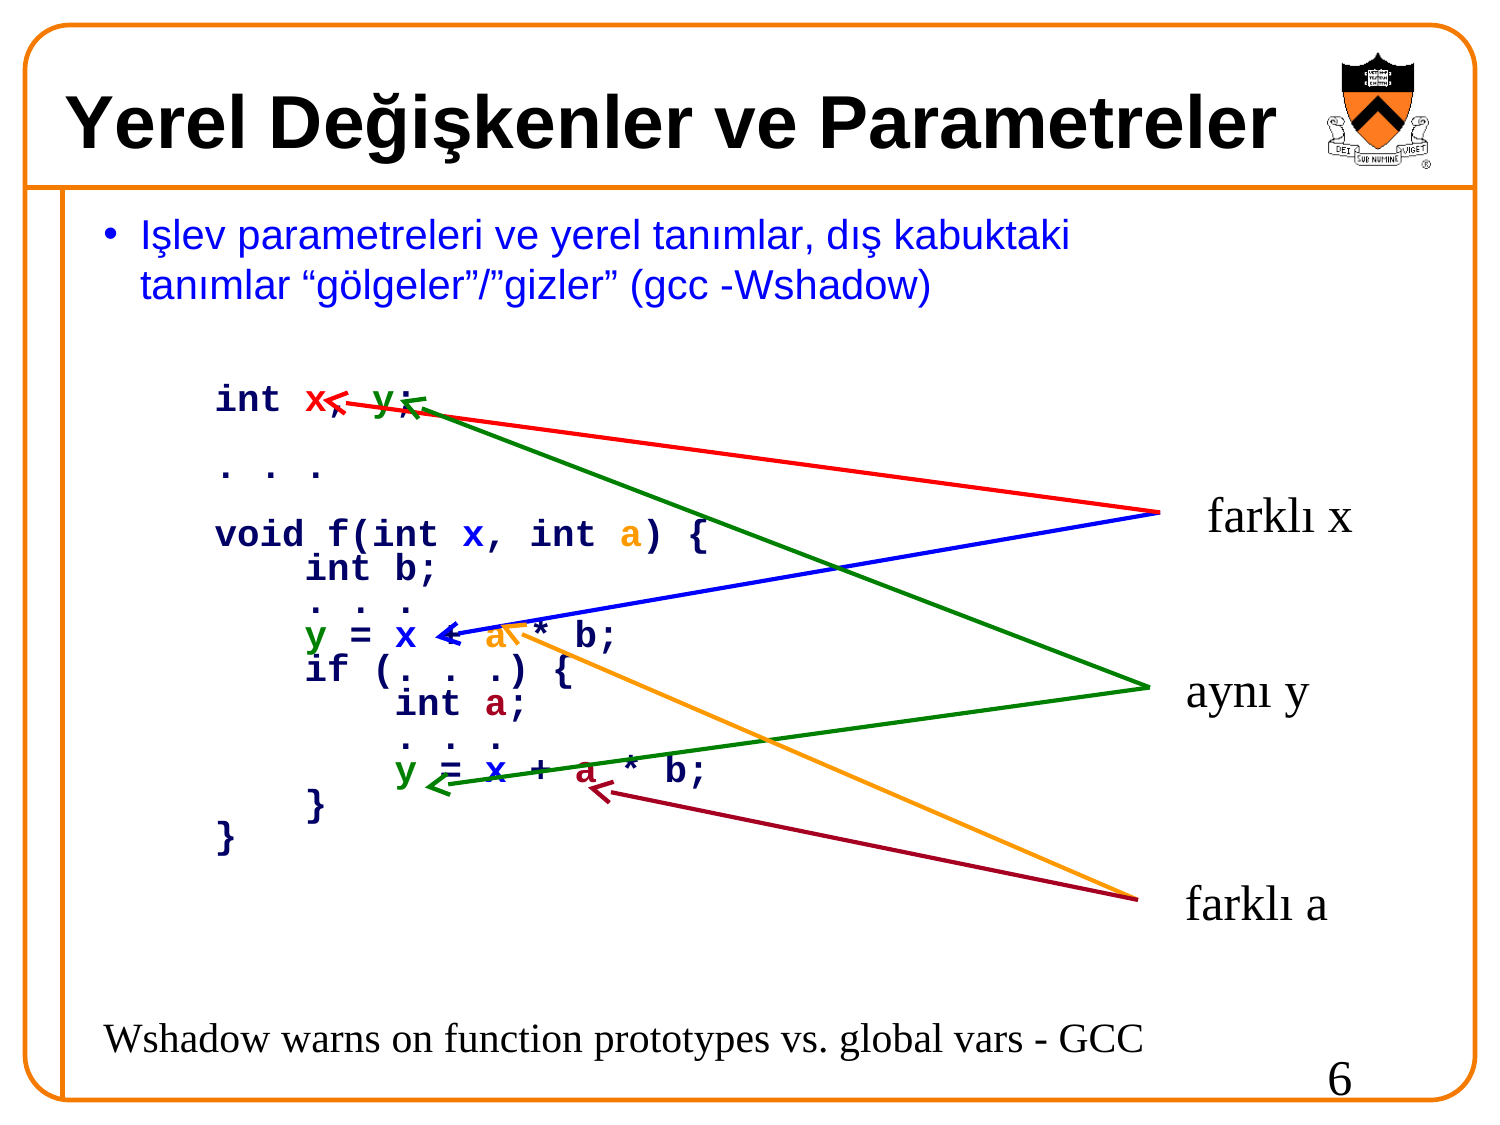

Yerel Değişkenler ve Parametreler
# Işlev parametreleri ve yerel tanımlar, dış kabuktaki tanımlar “gölgeler”/”gizler” (gcc -Wshadow)
int x, y;
. . .
void f(int x, int a) {
 int b;
 . . .
 y = x + a * b;
 if (. . .) {
 int a;
 . . .
 y = x + a * b;
 }
}
farklı x
aynı y
farklı a
Wshadow warns on function prototypes vs. global vars - GCC
6